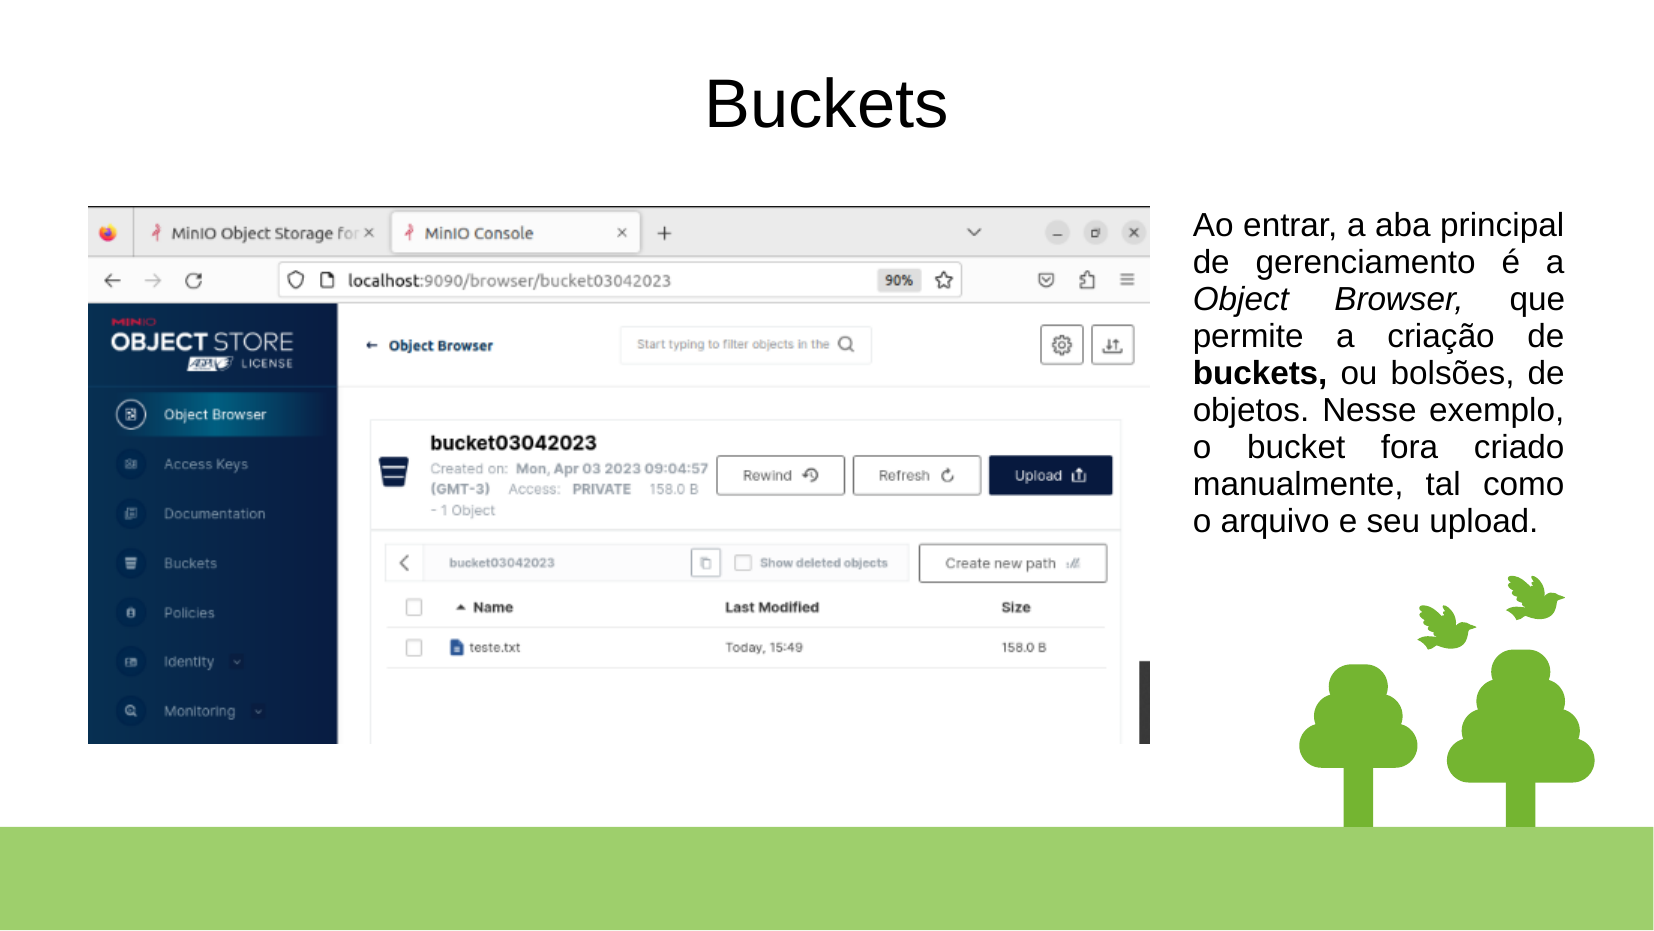

# Buckets
Ao entrar, a aba principal de gerenciamento é a Object Browser, que permite a criação de buckets, ou bolsões, de objetos. Nesse exemplo, o bucket fora criado manualmente, tal como o arquivo e seu upload.